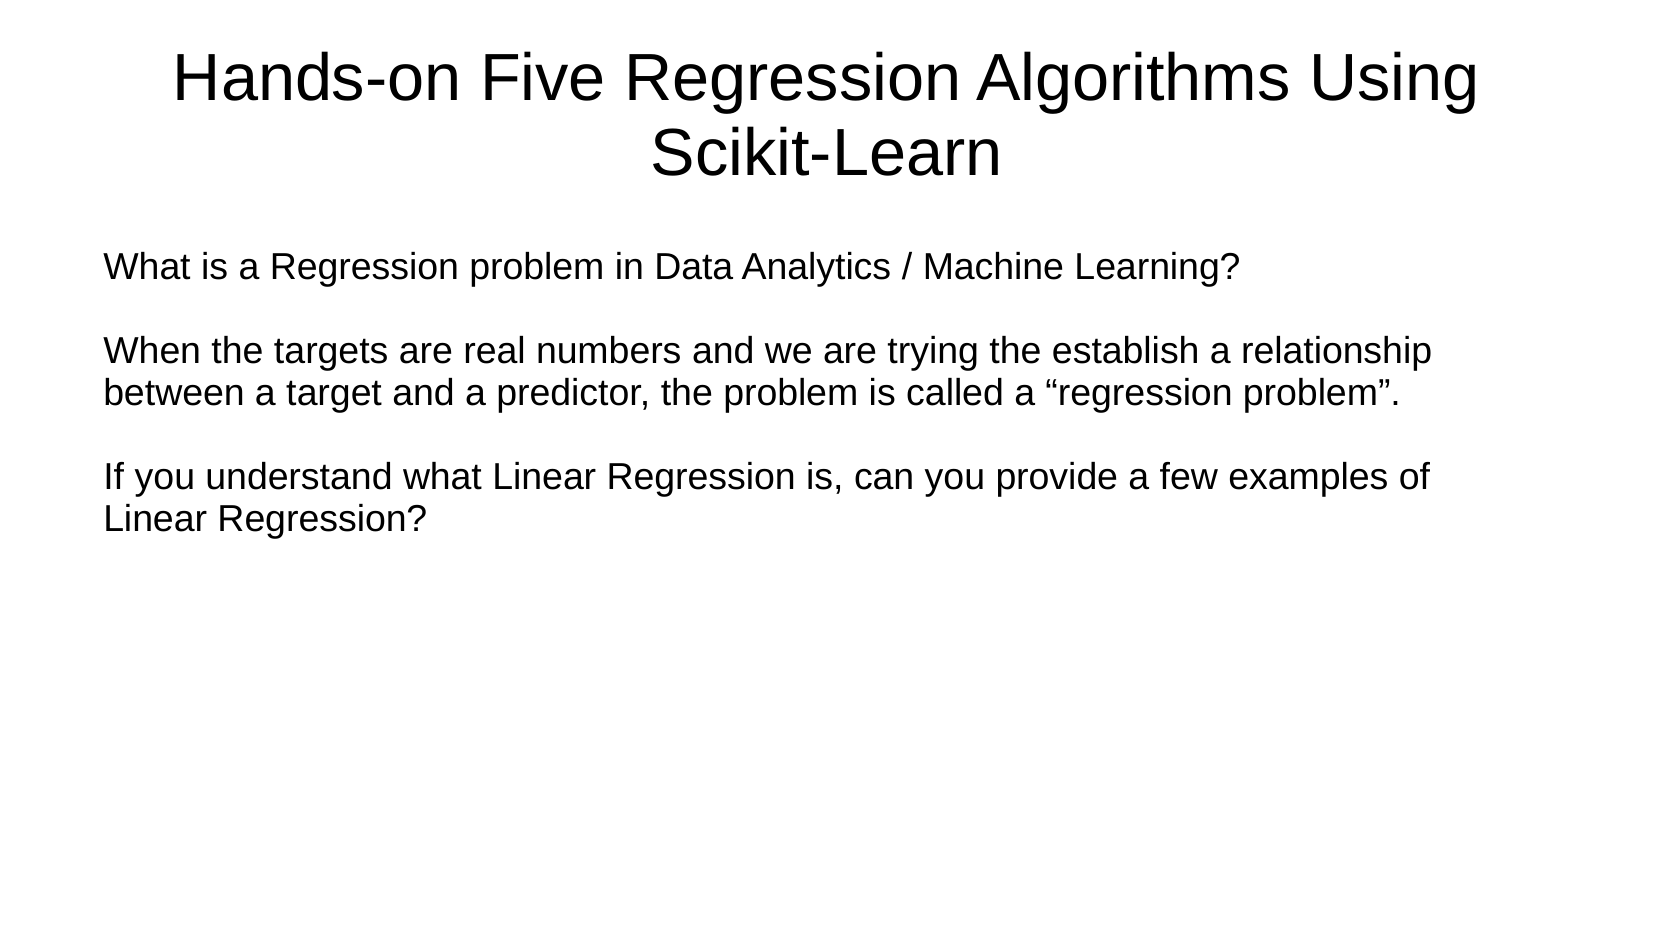

# Hands-on Five Regression Algorithms Using Scikit-Learn
What is a Regression problem in Data Analytics / Machine Learning?
When the targets are real numbers and we are trying the establish a relationship between a target and a predictor, the problem is called a “regression problem”.
If you understand what Linear Regression is, can you provide a few examples of Linear Regression?